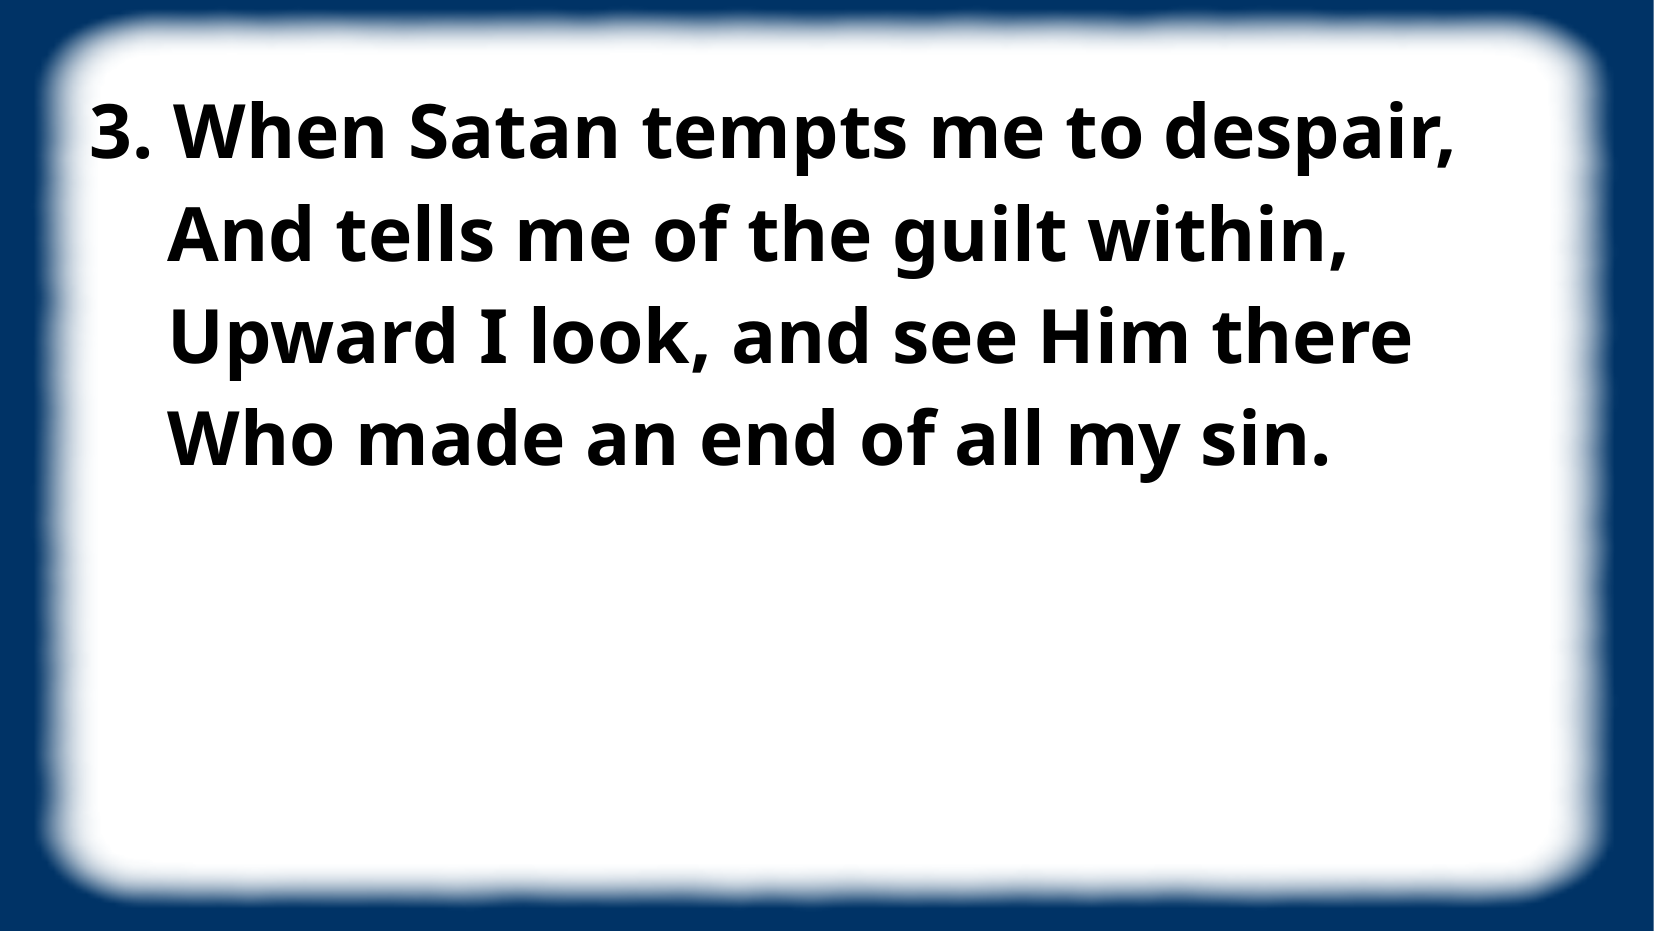

3. When Satan tempts me to despair,
 And tells me of the guilt within,
 Upward I look, and see Him there
 Who made an end of all my sin.